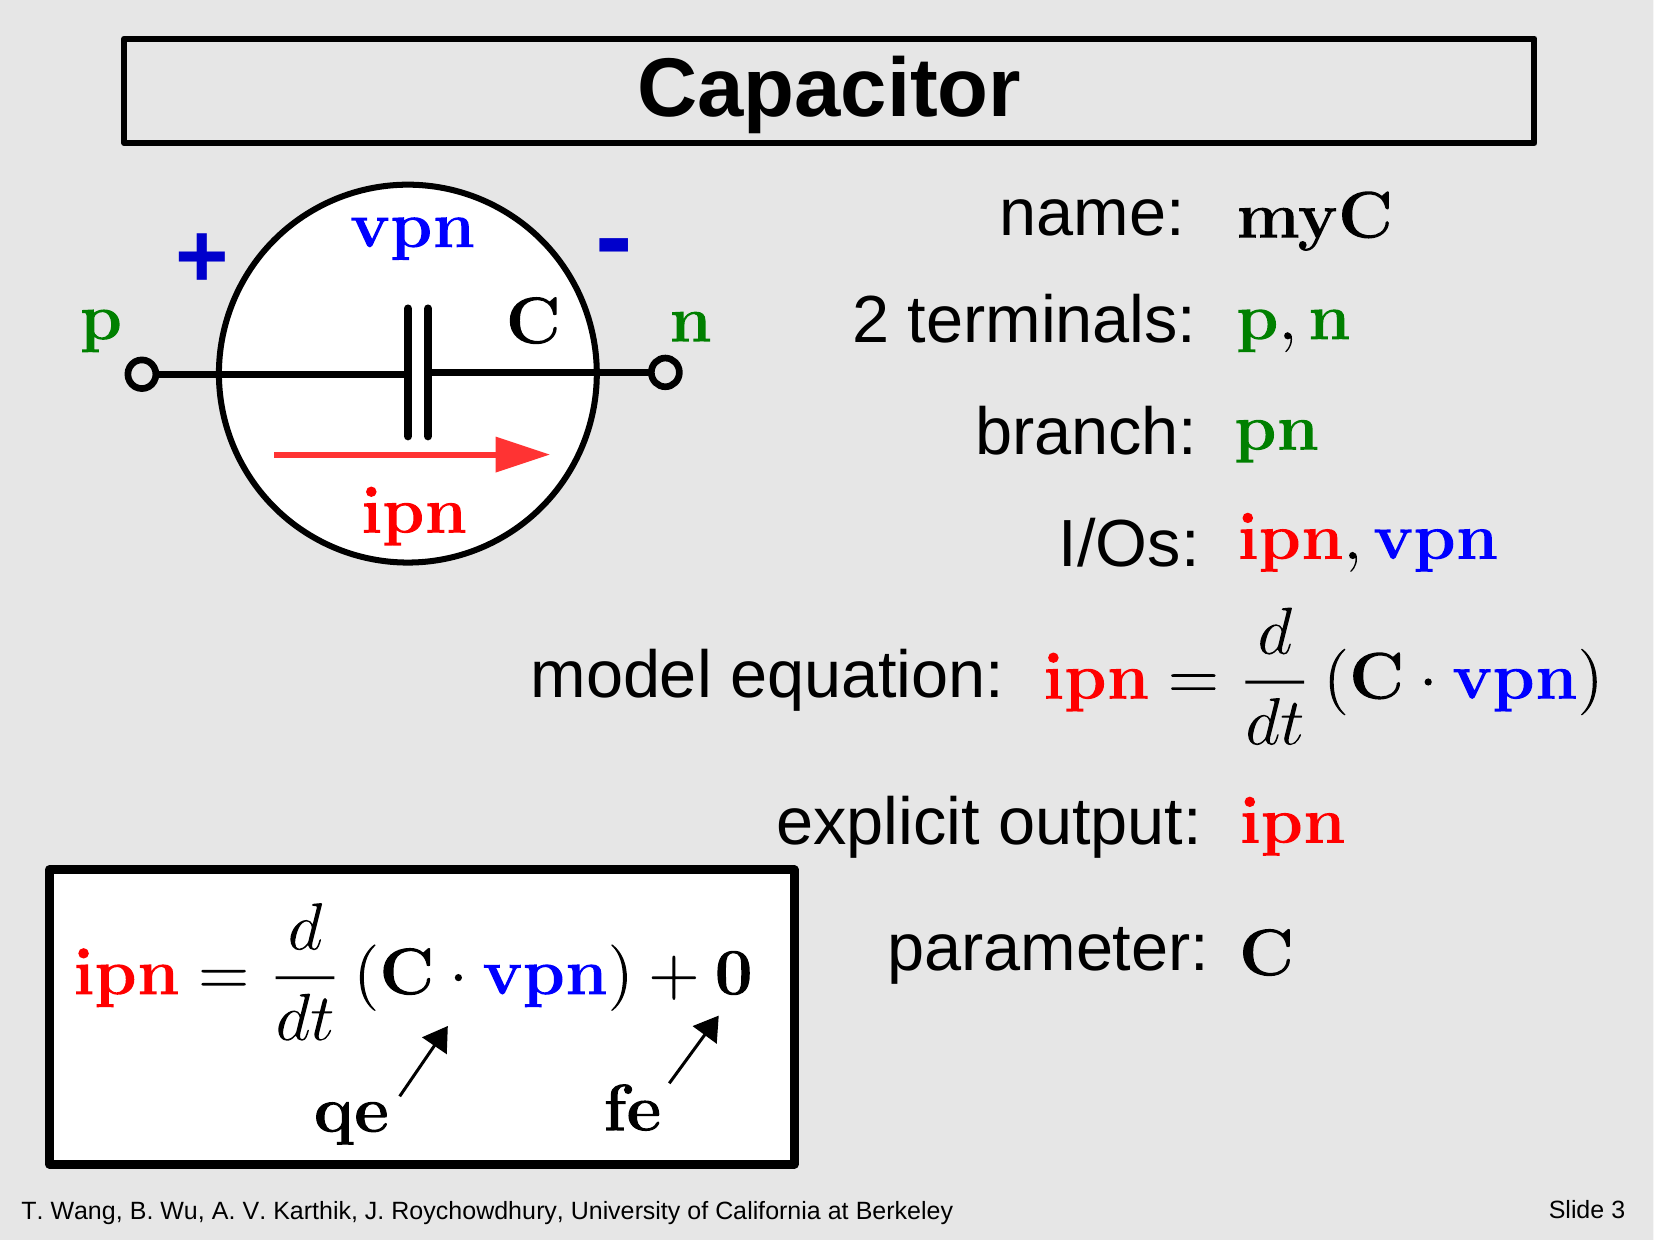

# Capacitor
-
name:
+
2 terminals:
 branch:
 I/Os:
 model equation:
explicit output:
 parameter: